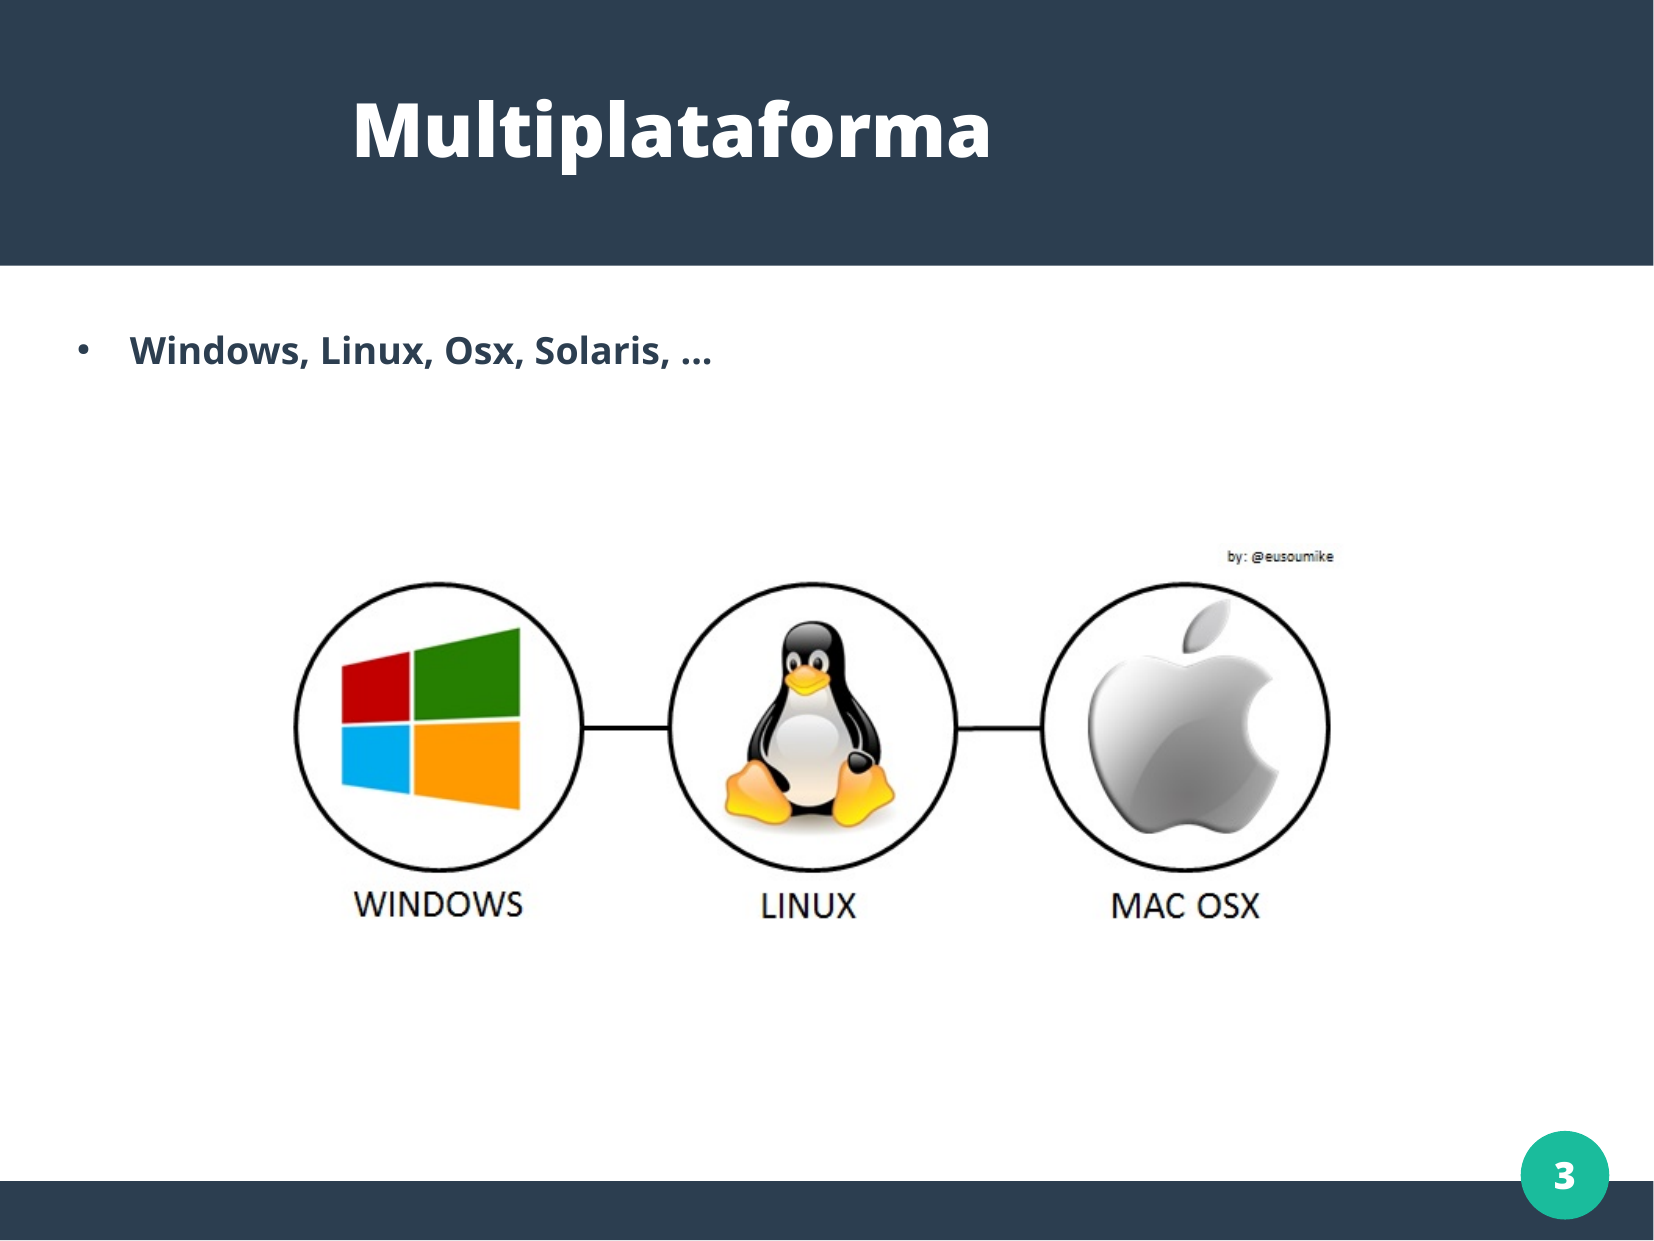

# Multiplataforma
Windows, Linux, Osx, Solaris, ...
3